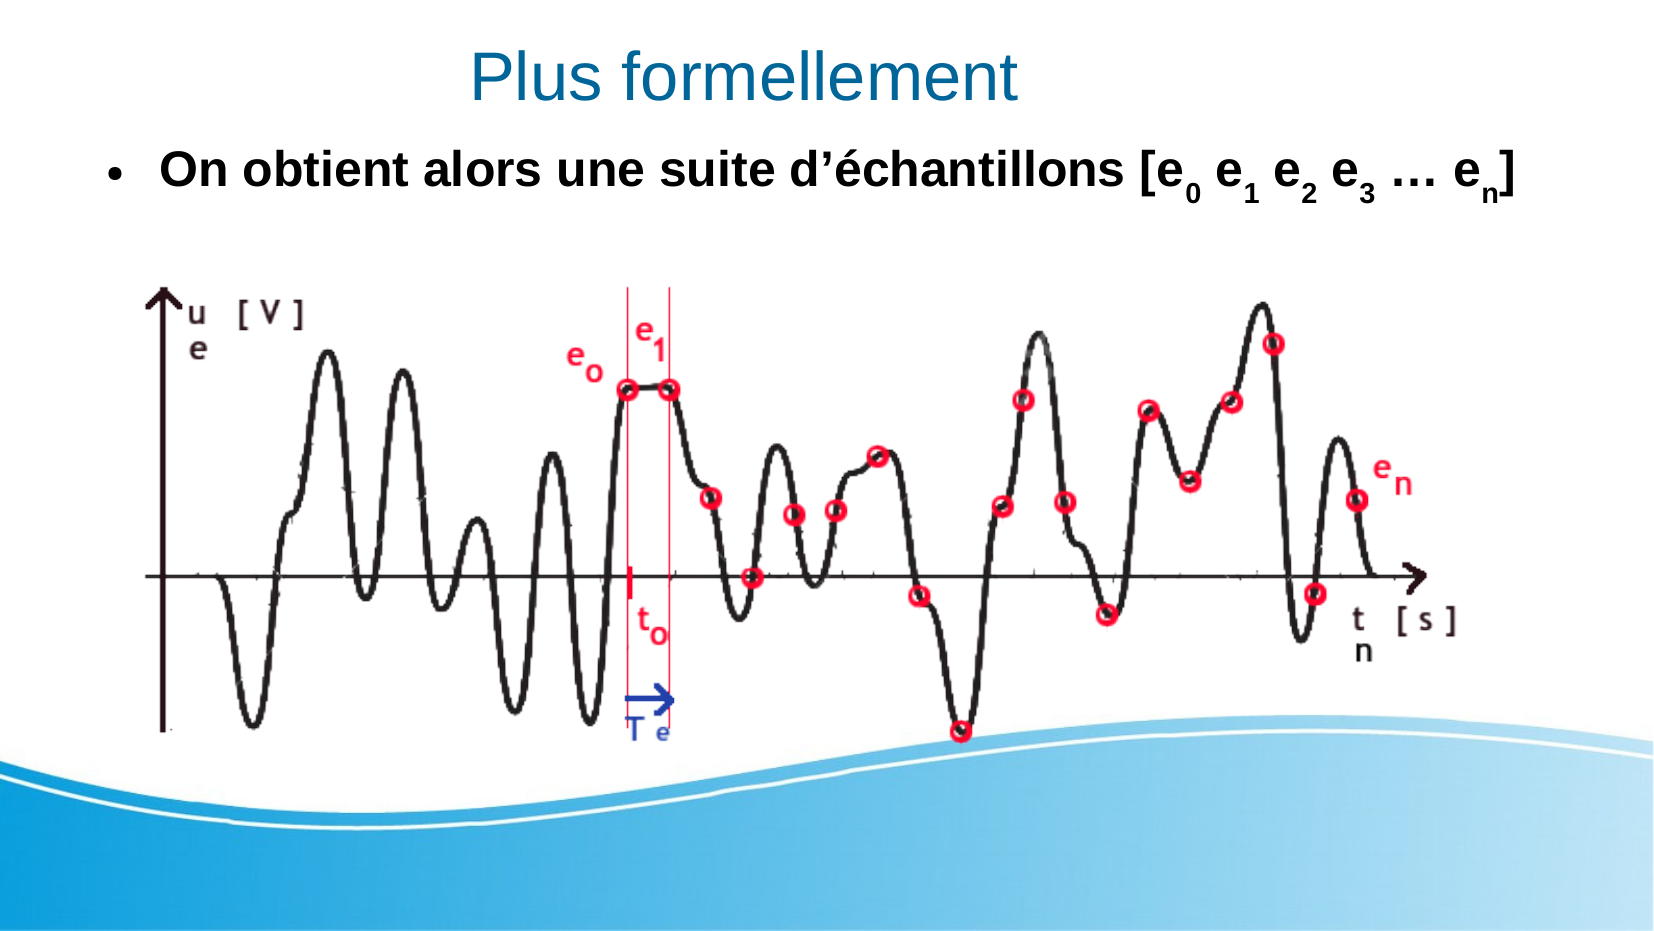

# Plus formellement
On obtient alors une suite d’échantillons [e0 e1 e2 e3 … en]